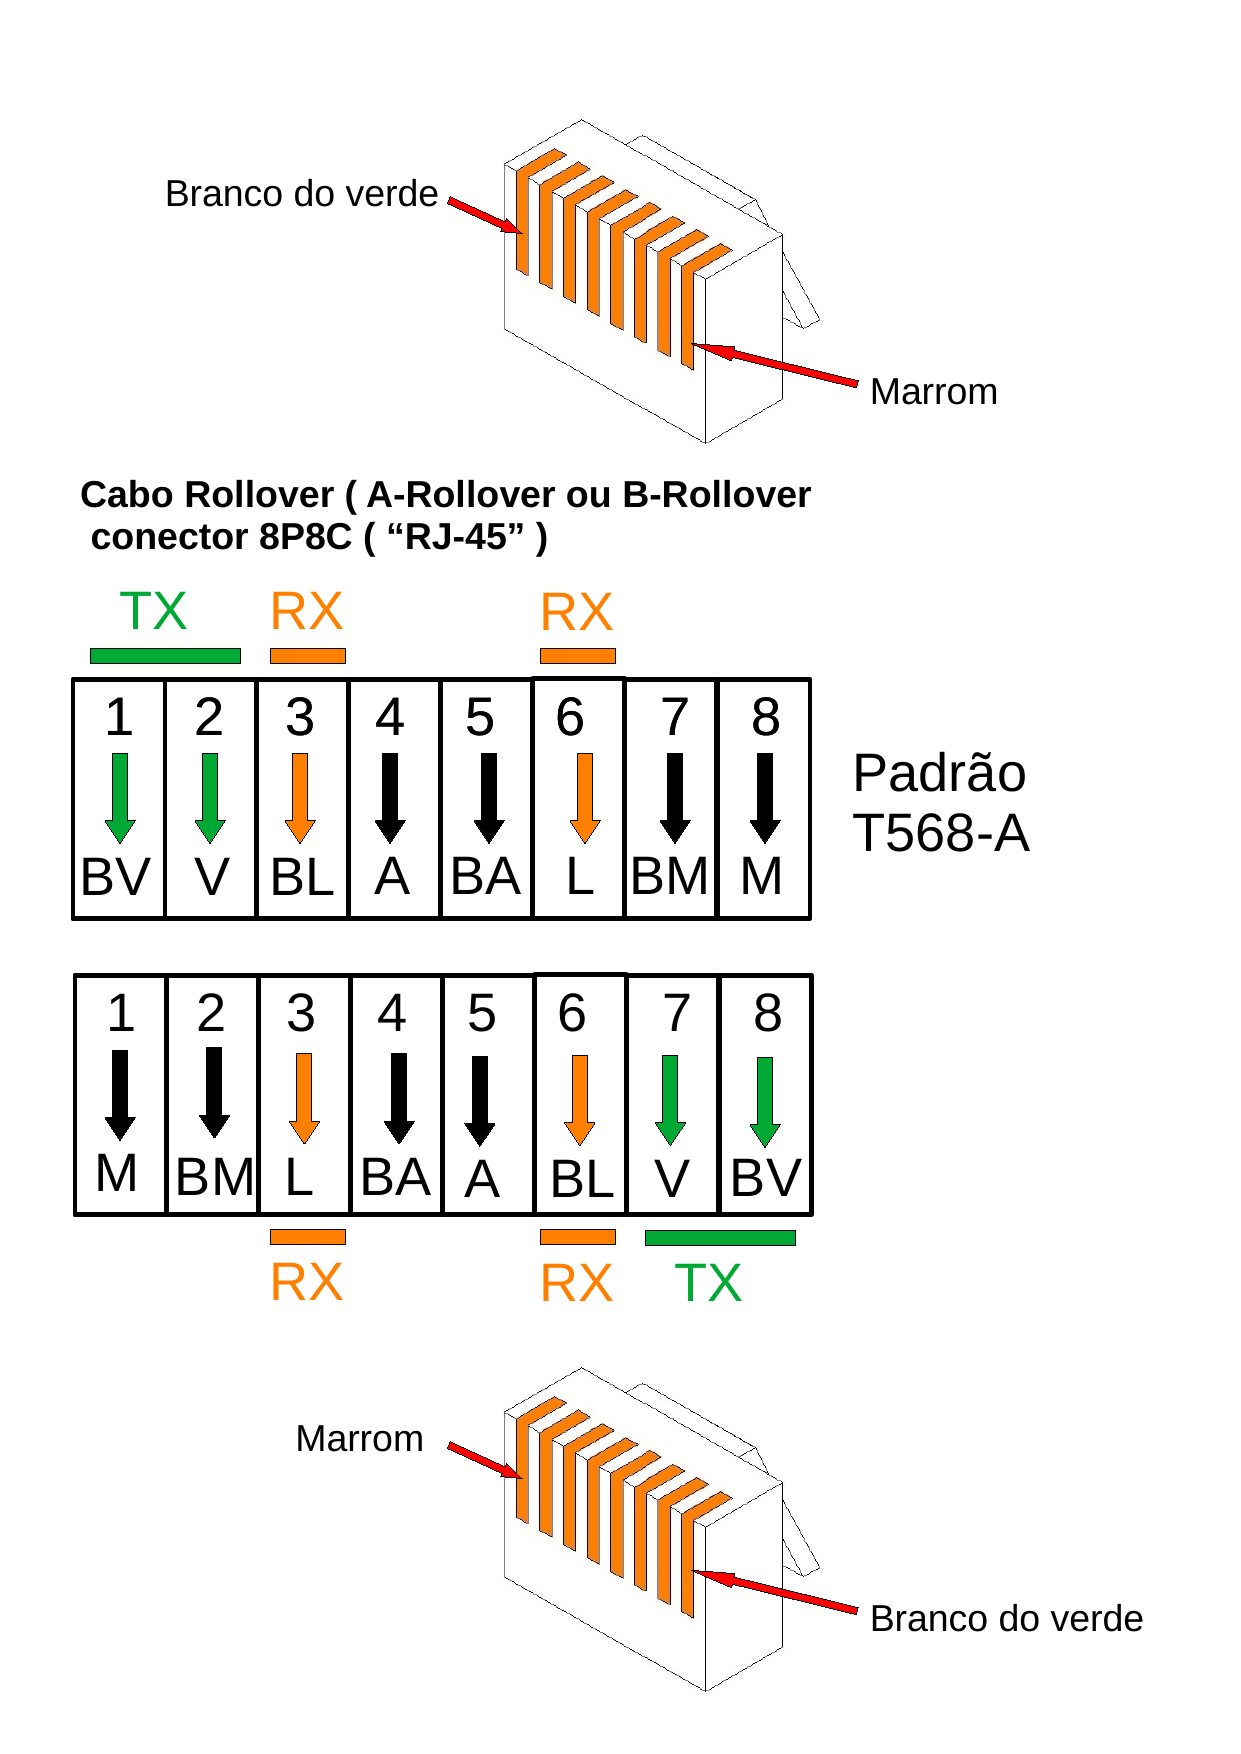

Branco do verde
Marrom
Cabo Rollover ( A-Rollover ou B-Rollover conector 8P8C ( “RJ-45” )
TX
RX
RX
 1 2 3 4 5 6 7 8
 1 2 3 4 5 6 7 8
Padrão T568-A
A
BA
L
BM
M
BV
V
BL
 1 2 3 4 5 6 7 8
M
BM
L
BA
BV
A
BL
V
RX
RX
TX
Marrom
Branco do verde